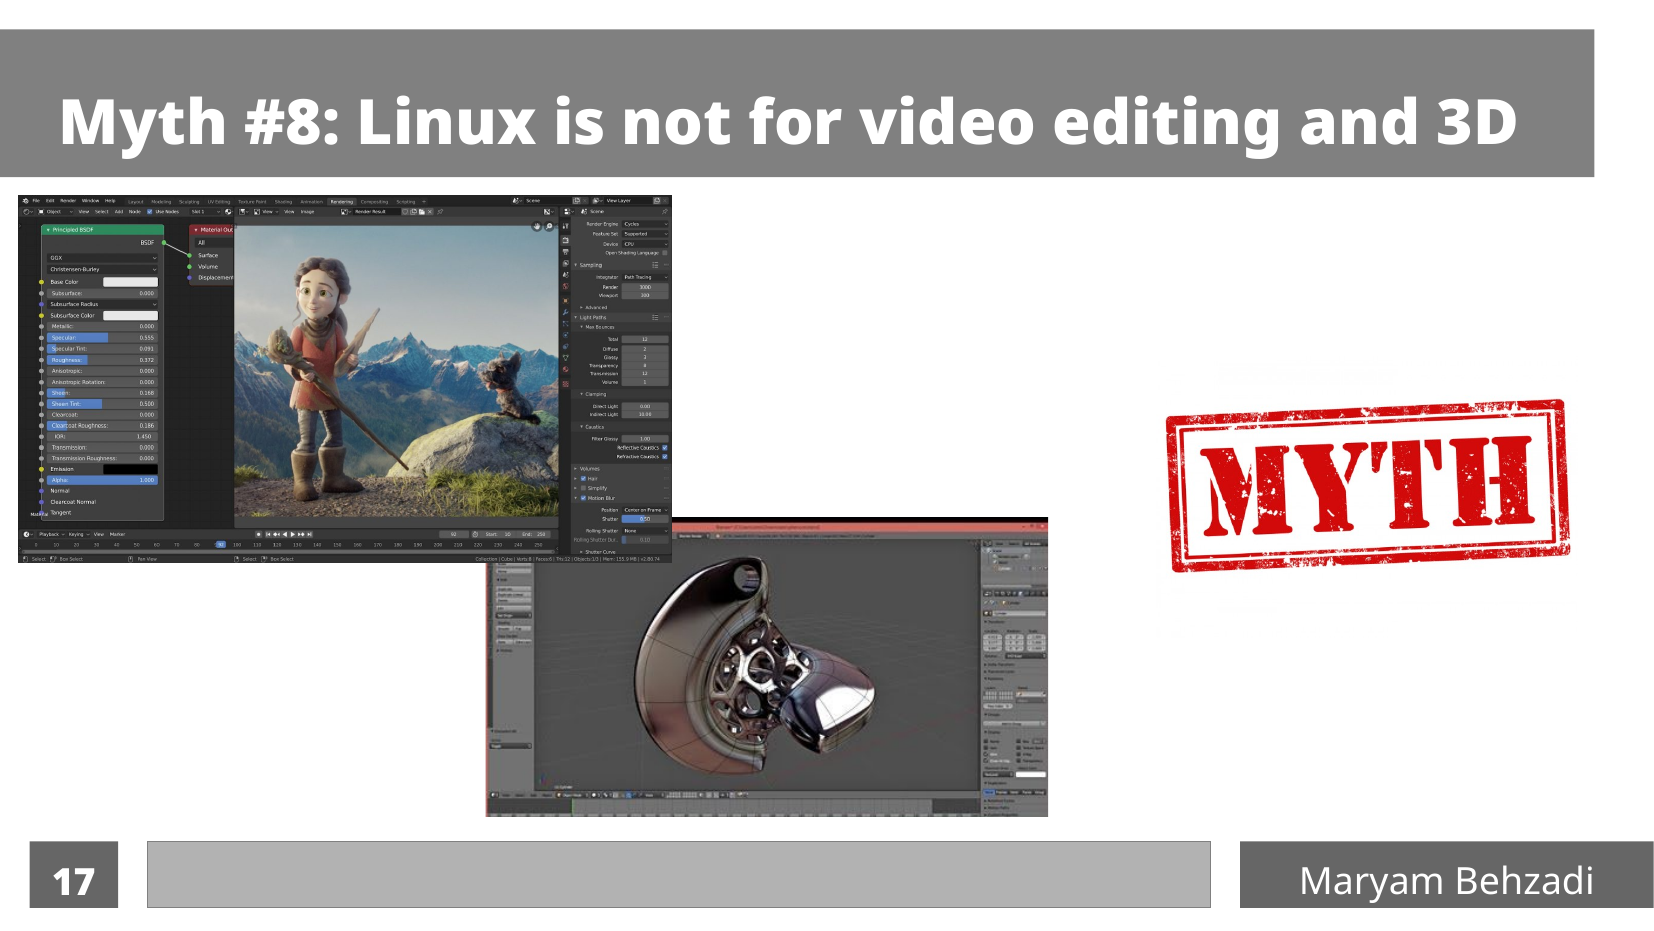

# Myth #8: Linux is not for video editing and 3D
17